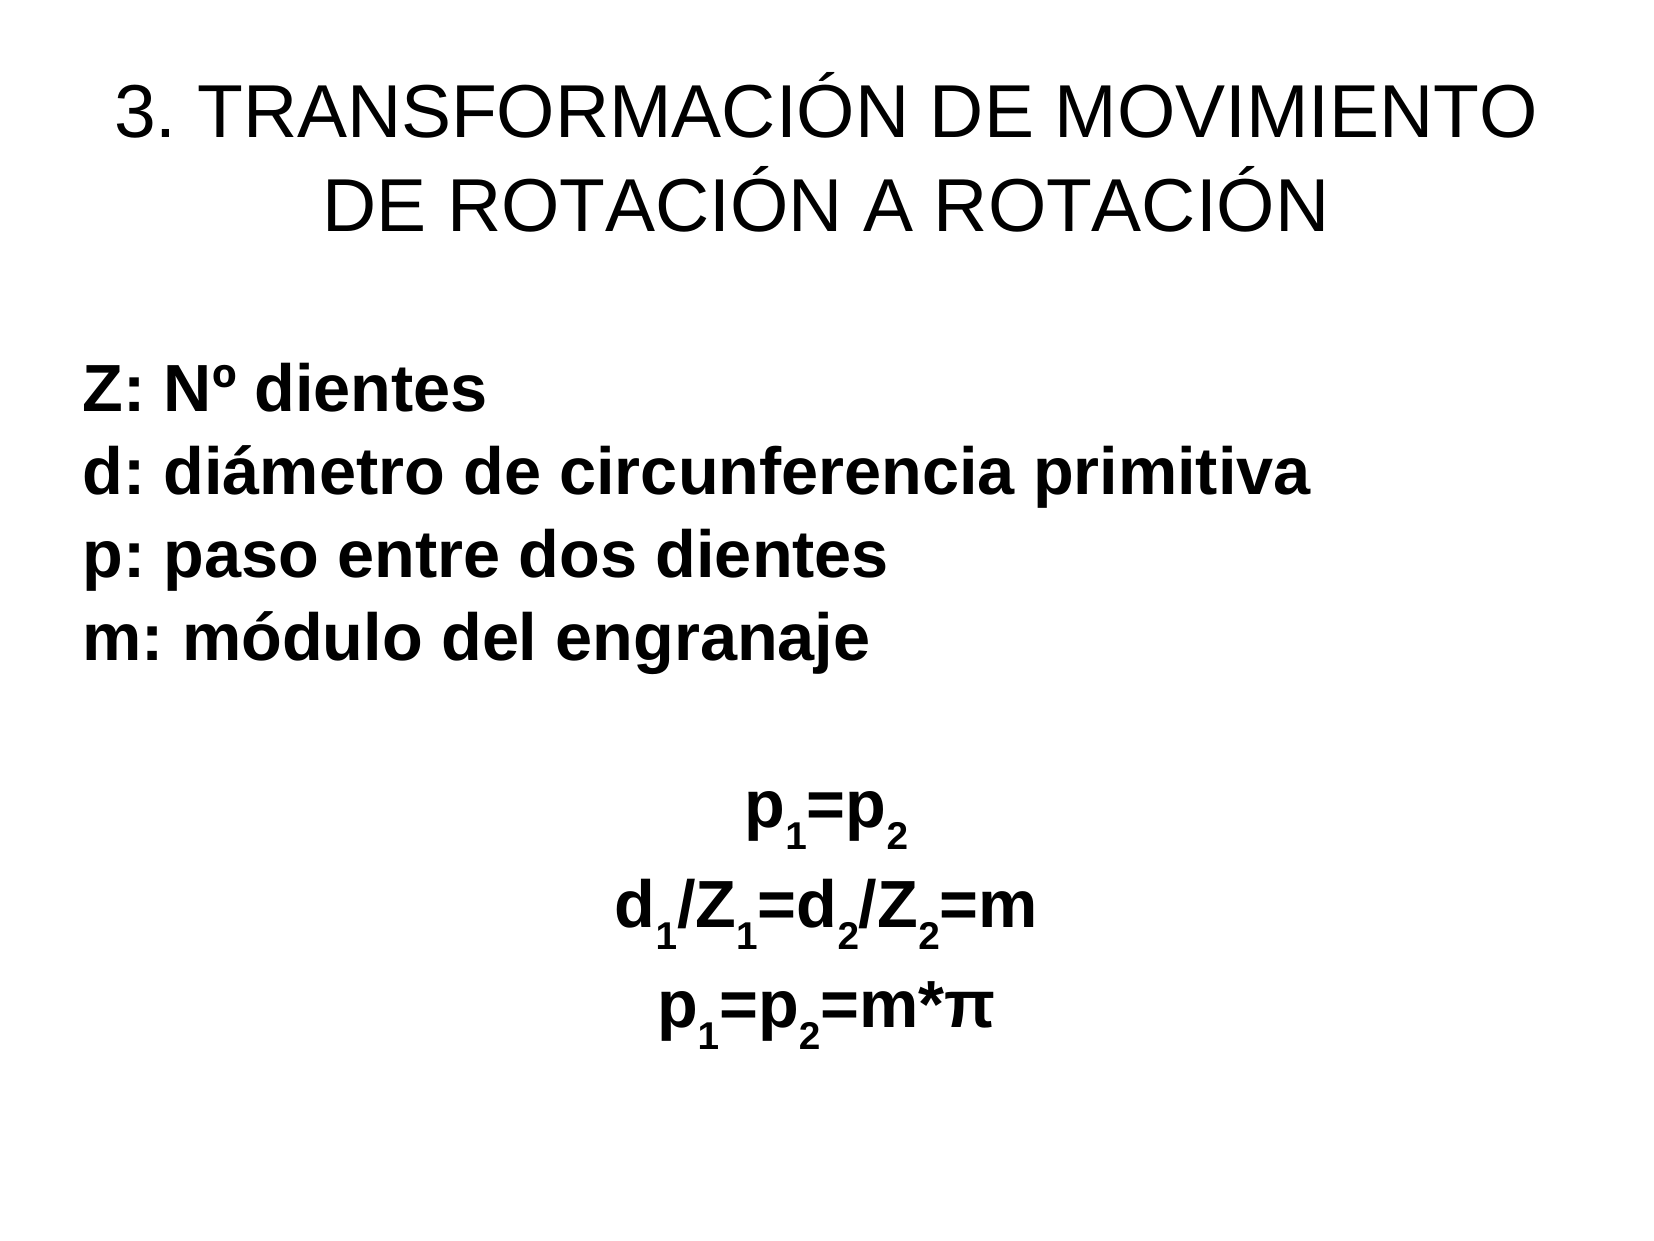

# 3. TRANSFORMACIÓN DE MOVIMIENTO DE ROTACIÓN A ROTACIÓN
Z: Nº dientes
d: diámetro de circunferencia primitiva
p: paso entre dos dientes
m: módulo del engranaje
p1=p2
d1/Z1=d2/Z2=m
p1=p2=m*π